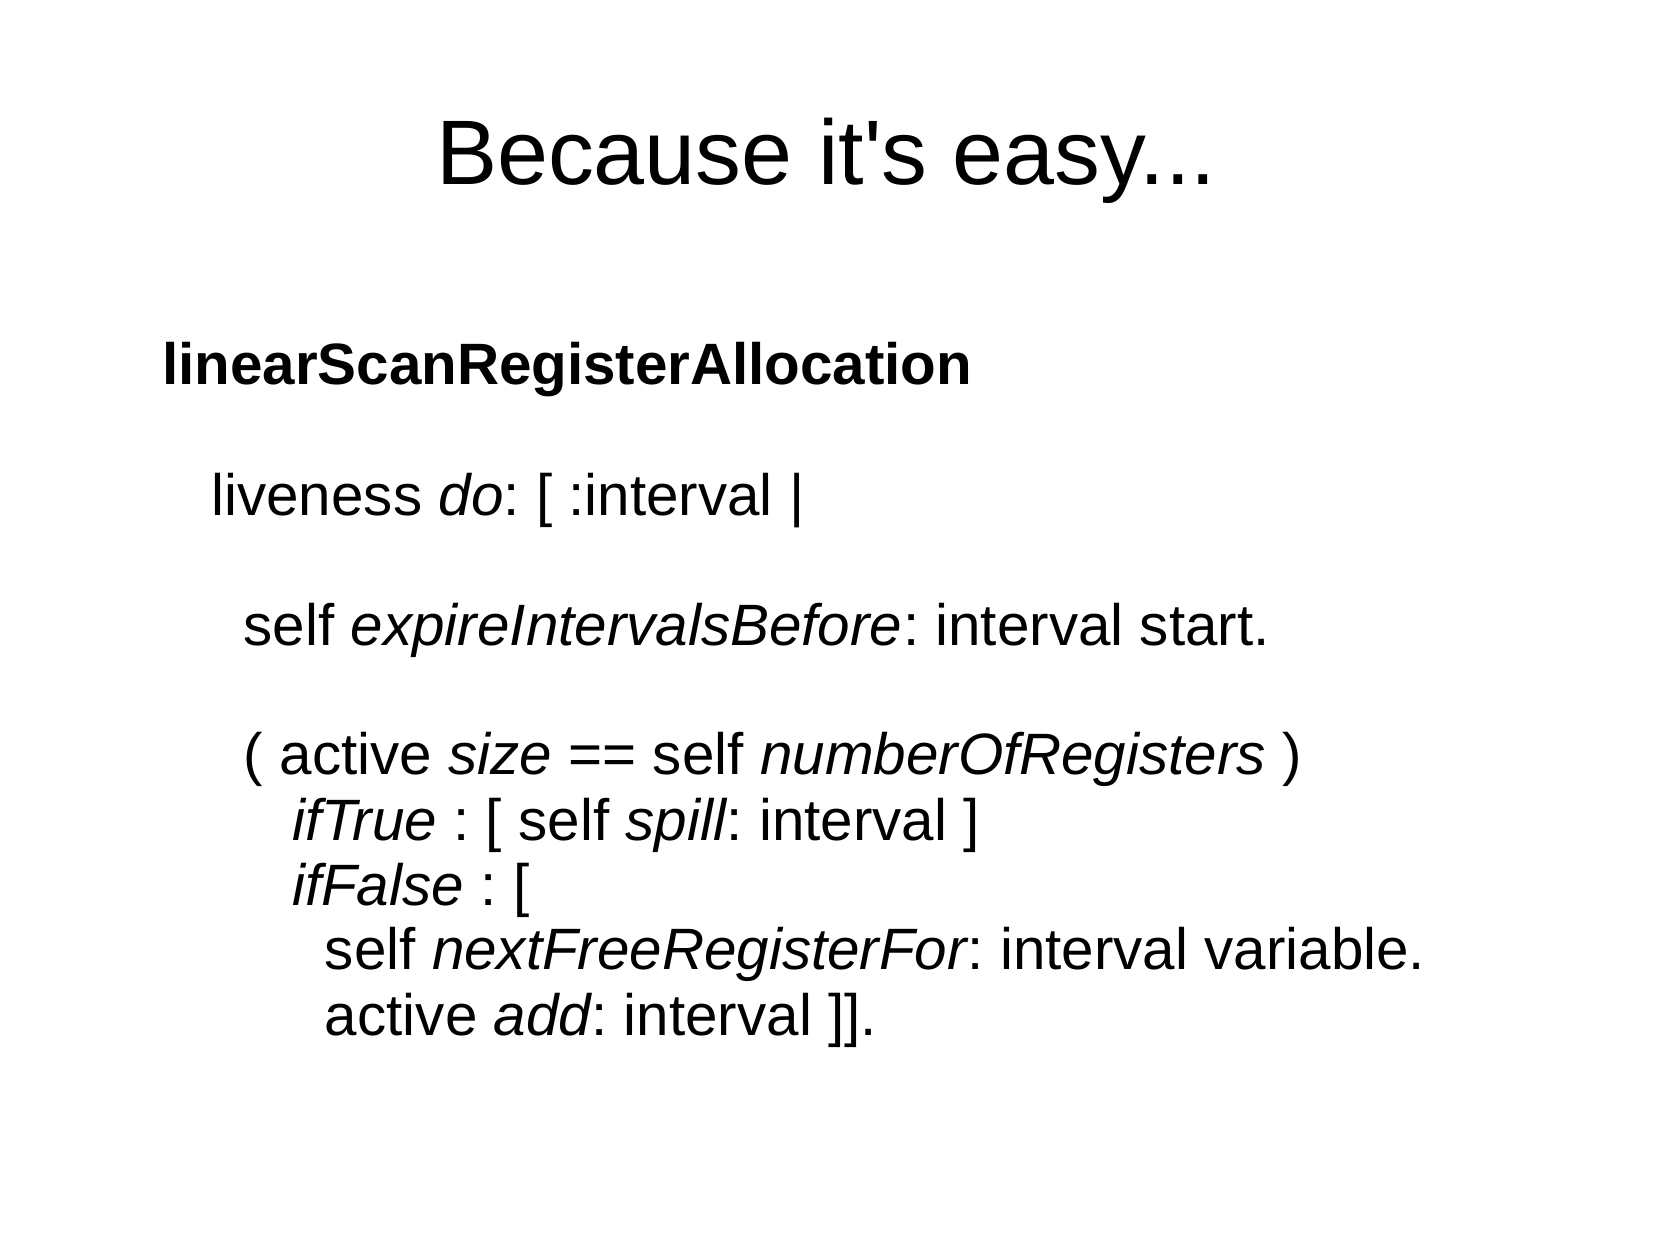

# Because it's easy...
linearScanRegisterAllocation
 liveness do: [ :interval |
 self expireIntervalsBefore: interval start.
 ( active size == self numberOfRegisters )
 ifTrue : [ self spill: interval ]
 ifFalse : [
 self nextFreeRegisterFor: interval variable.
 active add: interval ]].